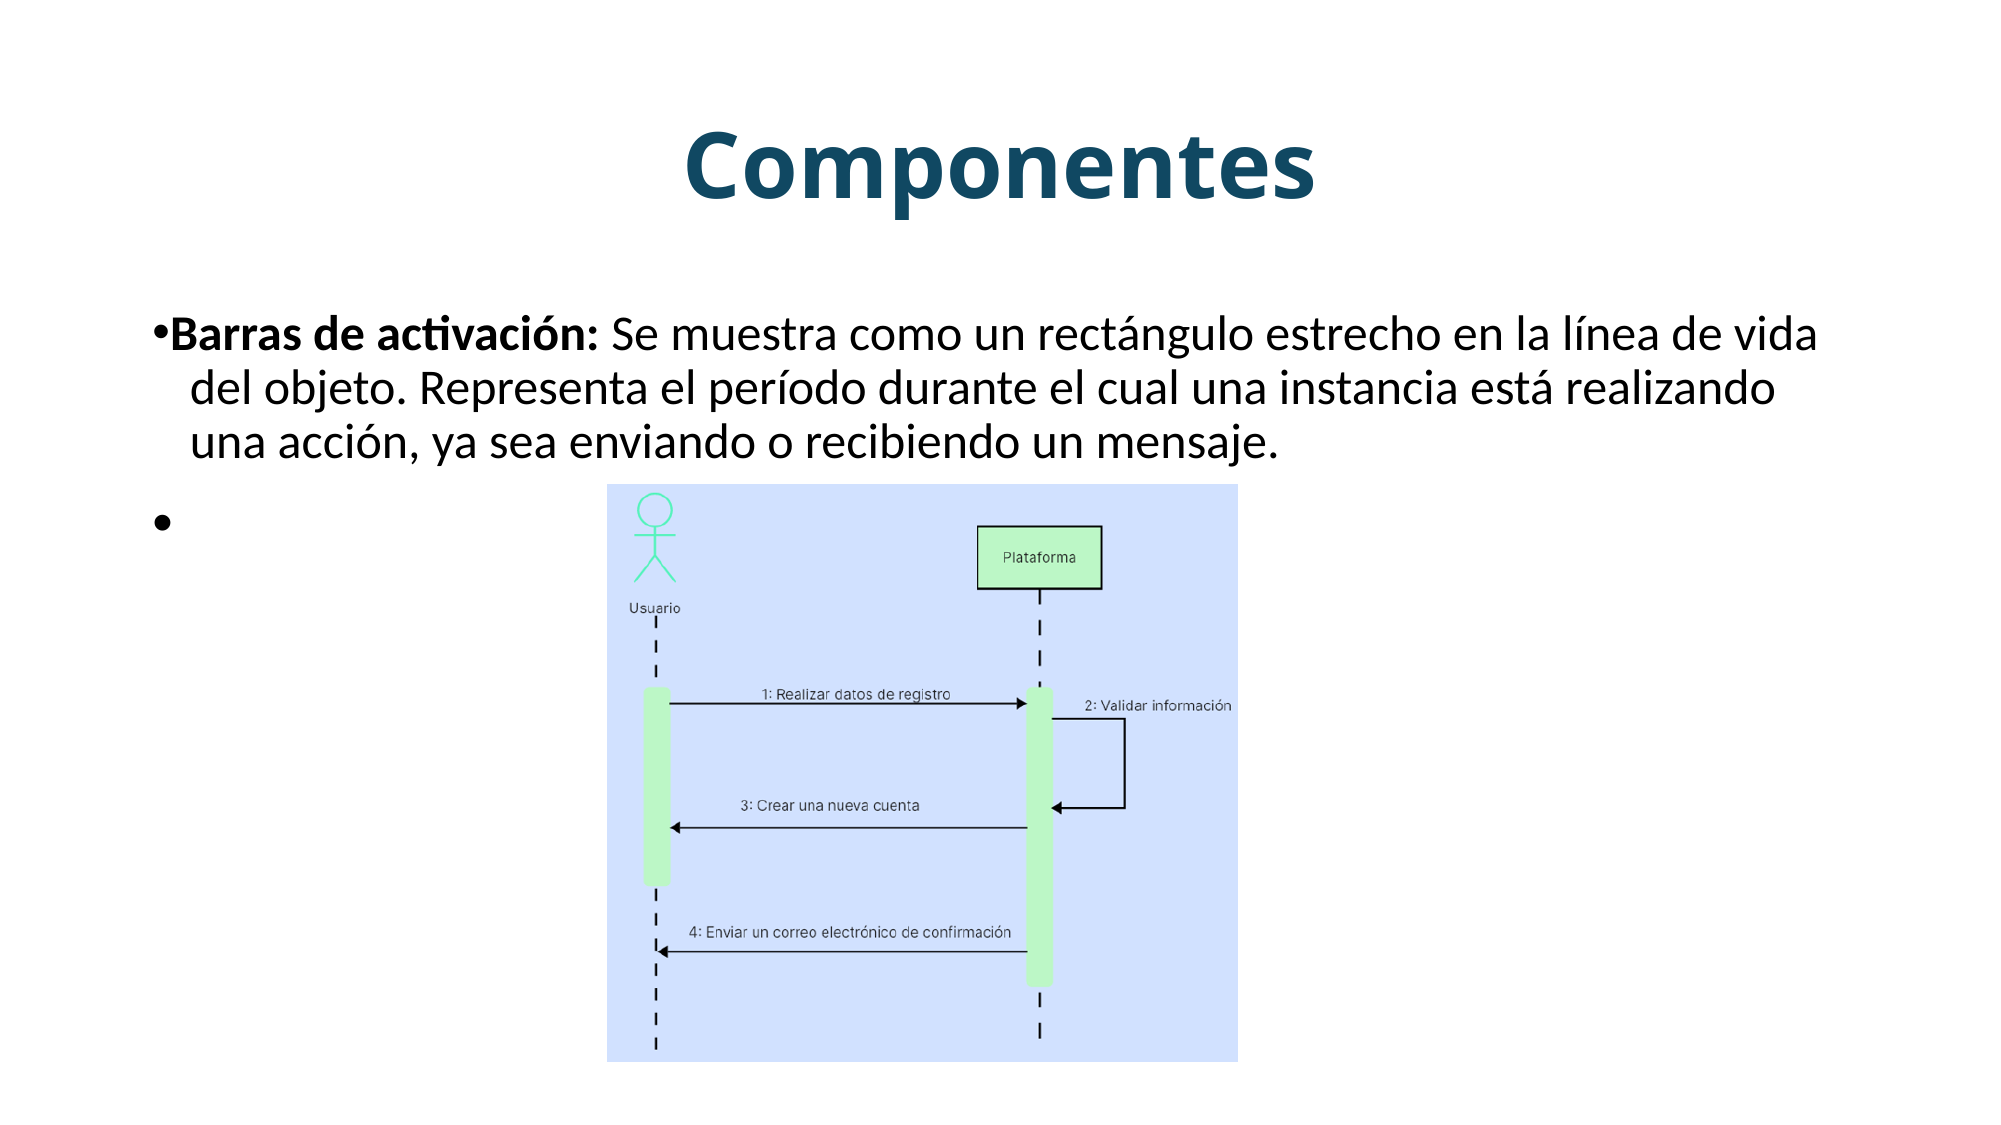

# Componentes
Barras de activación: Se muestra como un rectángulo estrecho en la línea de vida del objeto. Representa el período durante el cual una instancia está realizando una acción, ya sea enviando o recibiendo un mensaje.